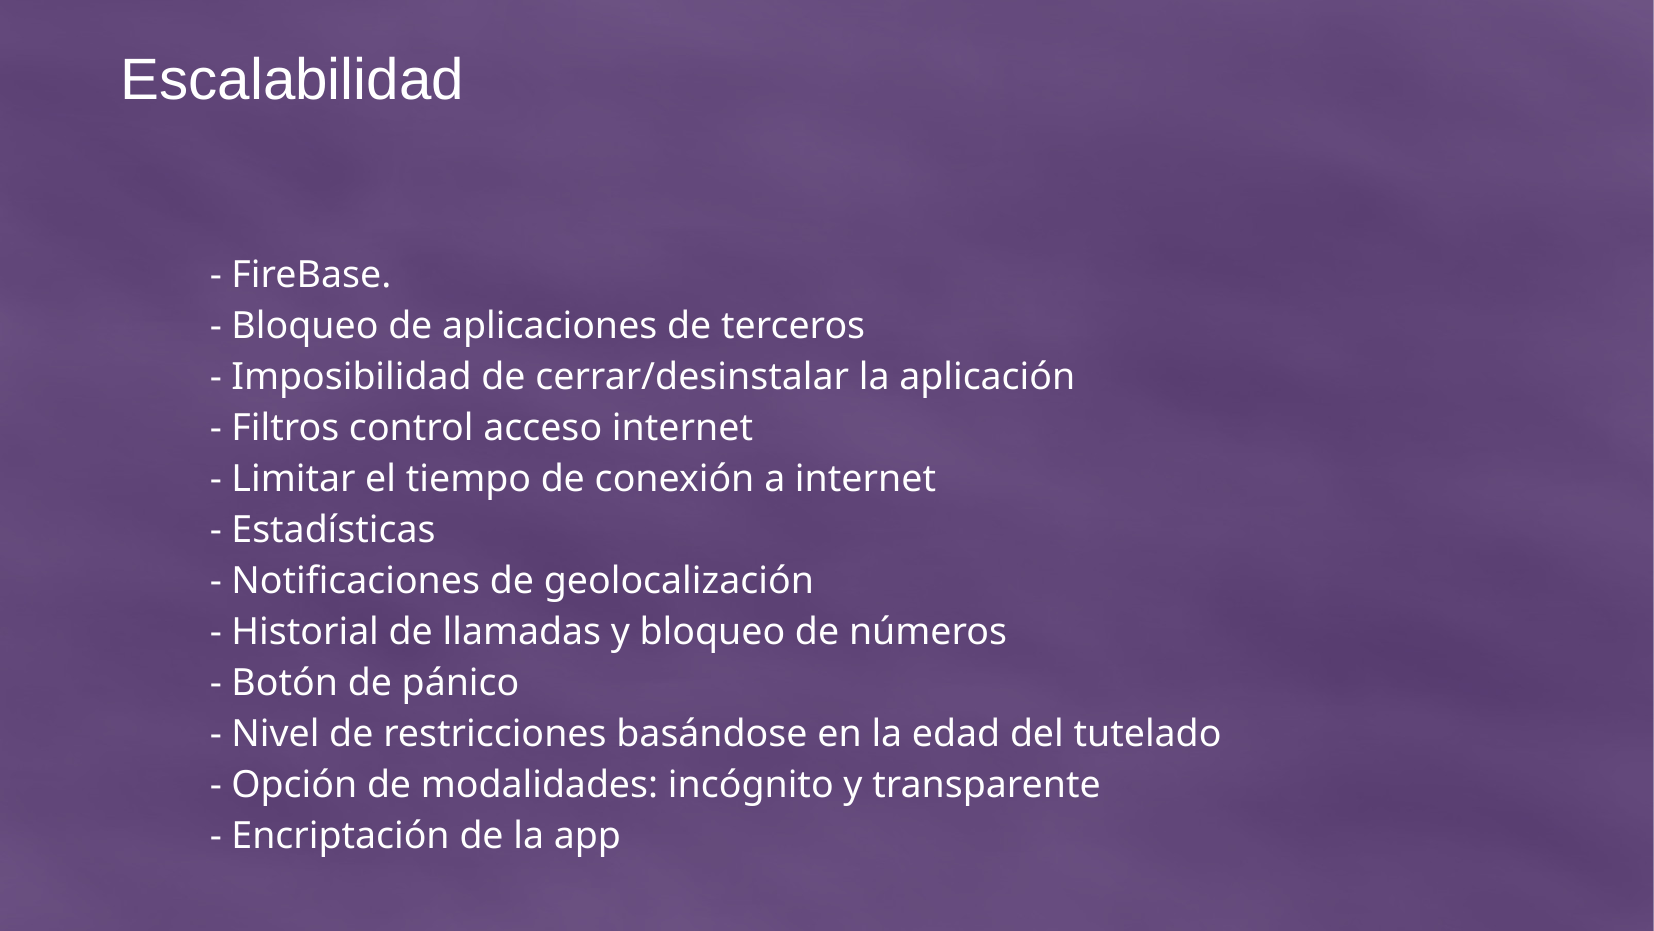

# Escalabilidad
- FireBase.
- Bloqueo de aplicaciones de terceros
- Imposibilidad de cerrar/desinstalar la aplicación
- Filtros control acceso internet
- Limitar el tiempo de conexión a internet
- Estadísticas
- Notificaciones de geolocalización
- Historial de llamadas y bloqueo de números
- Botón de pánico
- Nivel de restricciones basándose en la edad del tutelado
- Opción de modalidades: incógnito y transparente
- Encriptación de la app